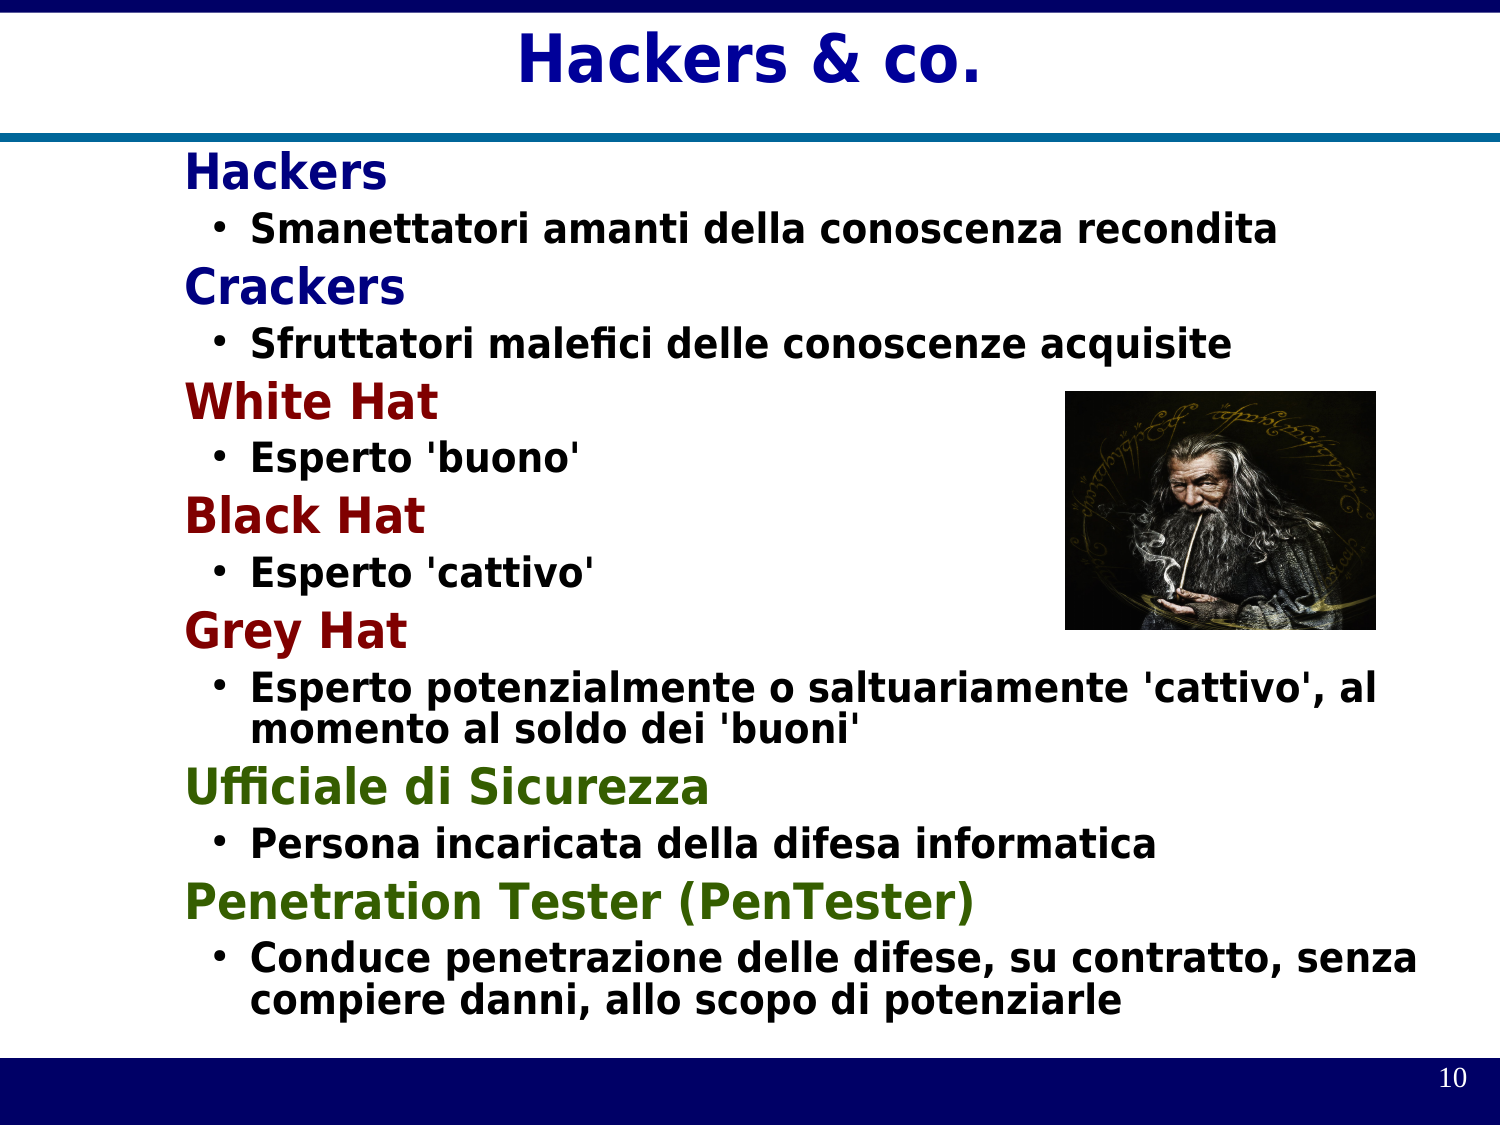

# Hackers & co.
Hackers
Smanettatori amanti della conoscenza recondita
Crackers
Sfruttatori malefici delle conoscenze acquisite
White Hat
Esperto 'buono'
Black Hat
Esperto 'cattivo'
Grey Hat
Esperto potenzialmente o saltuariamente 'cattivo', al momento al soldo dei 'buoni'
Ufficiale di Sicurezza
Persona incaricata della difesa informatica
Penetration Tester (PenTester)
Conduce penetrazione delle difese, su contratto, senza compiere danni, allo scopo di potenziarle